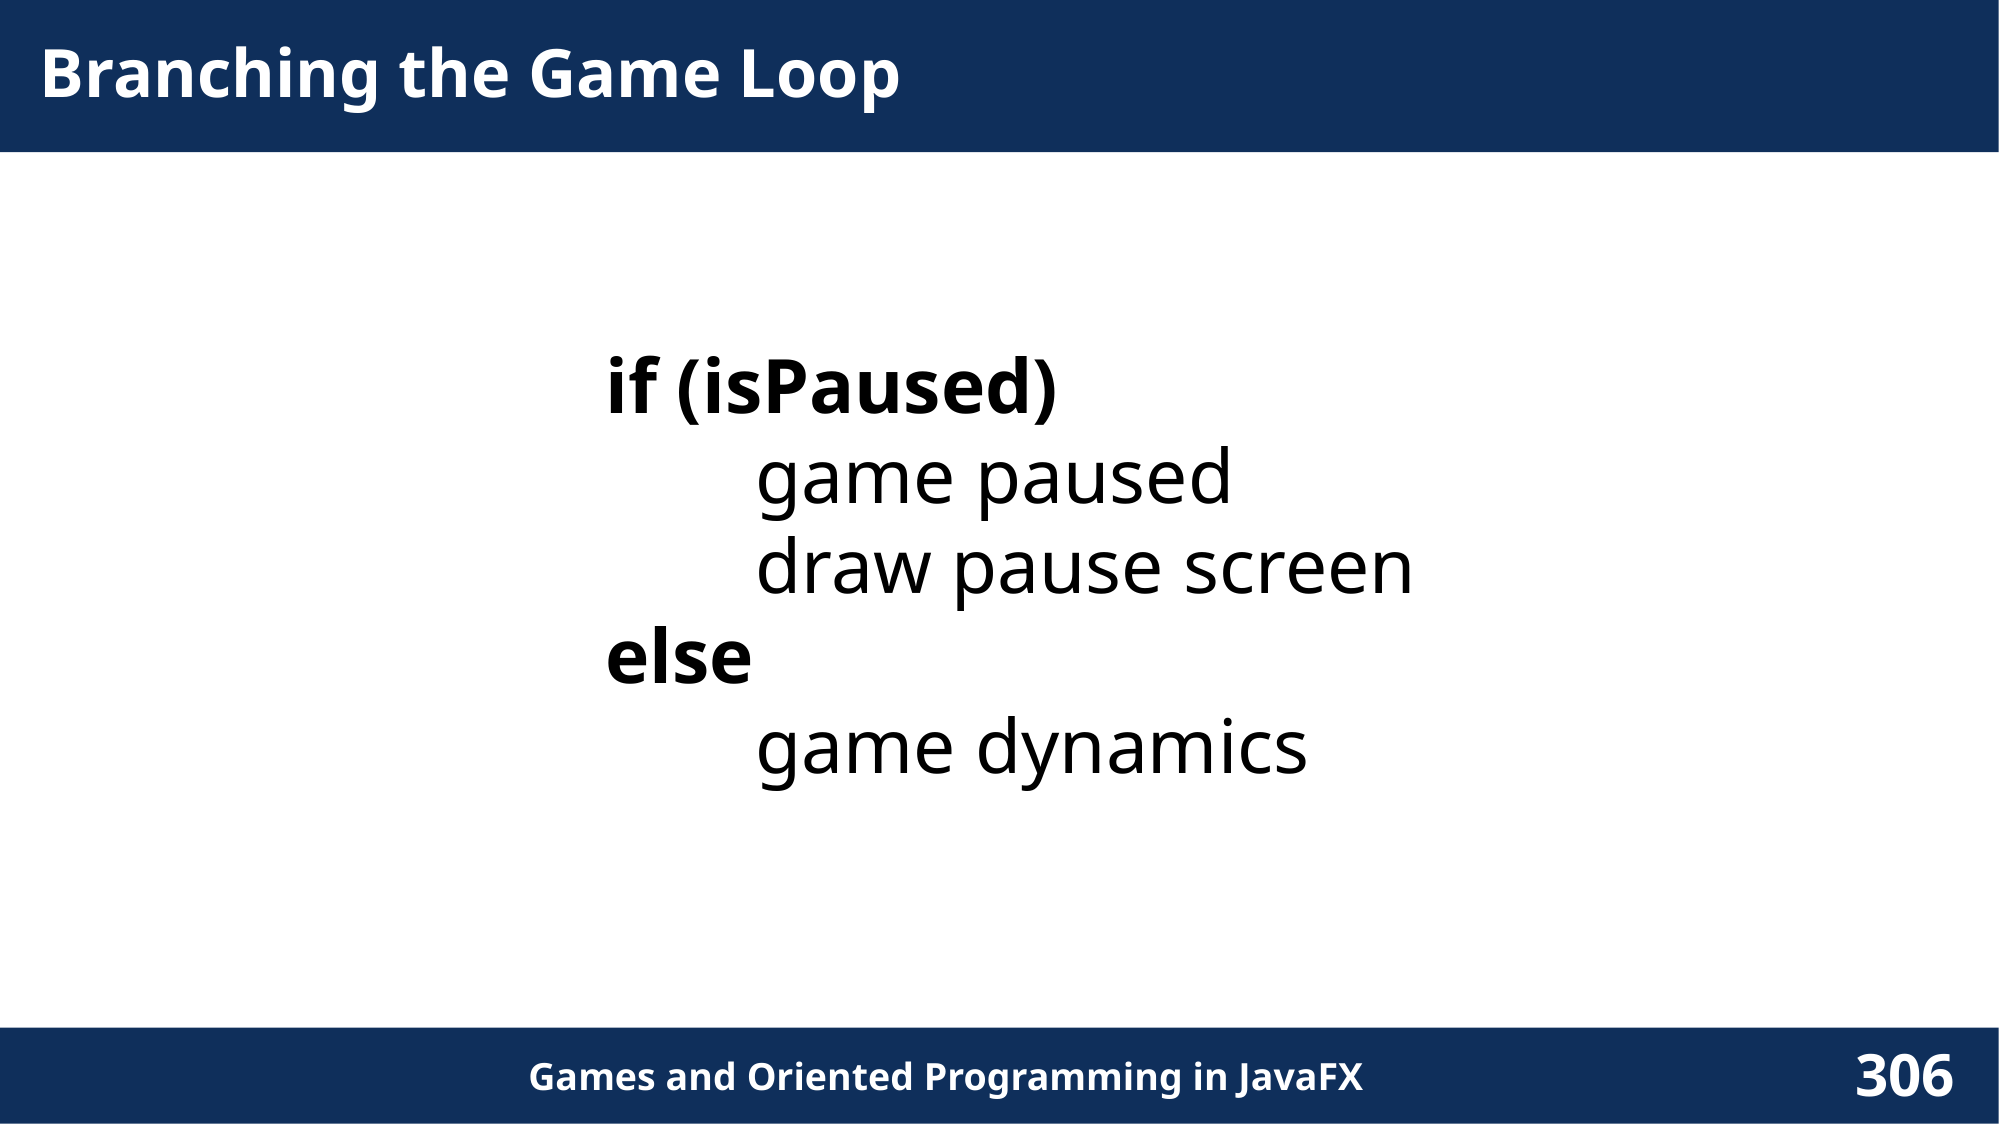

Branching the Game Loop
if (isPaused)
	game paused
	draw pause screen
else
	game dynamics